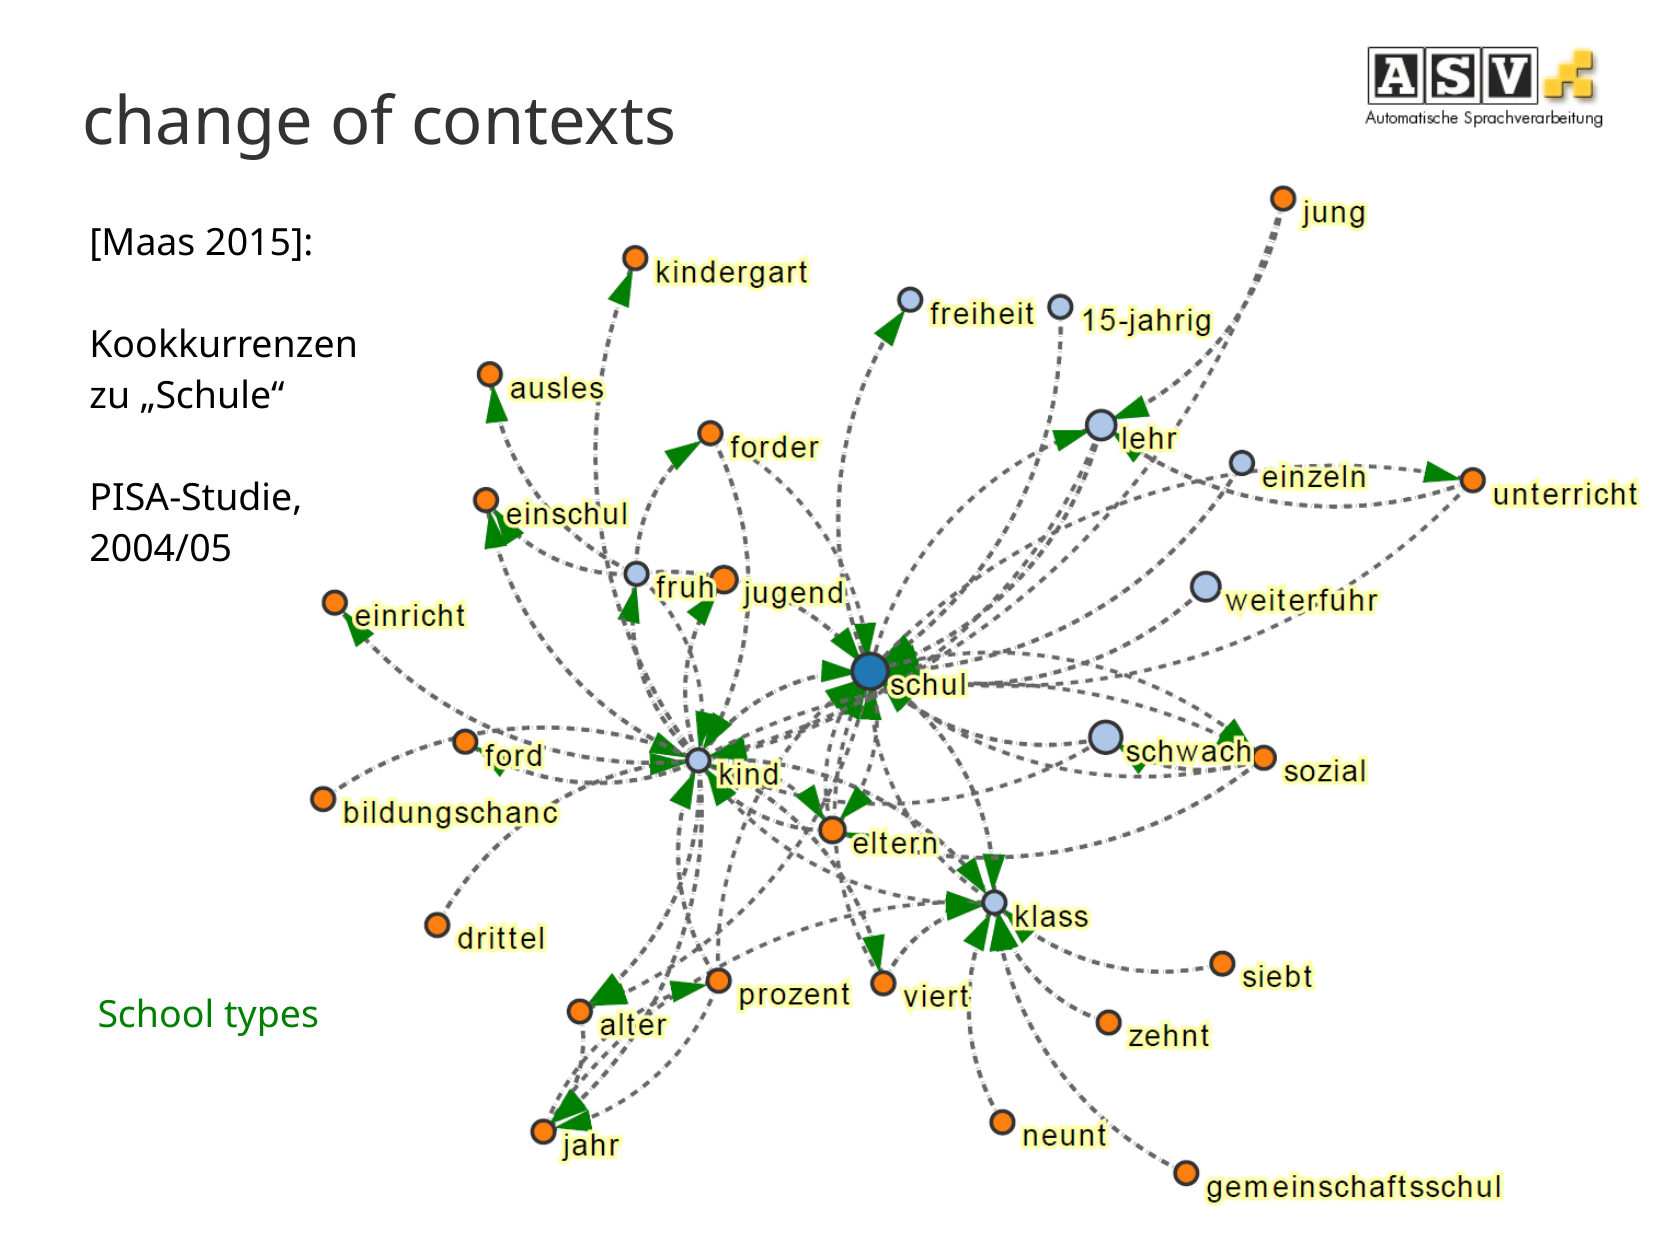

# change of contexts
[Maas 2015]:
Kookkurrenzen
zu „Schule“
PISA-Studie,
2004/05
School types
Lexicometrics
34